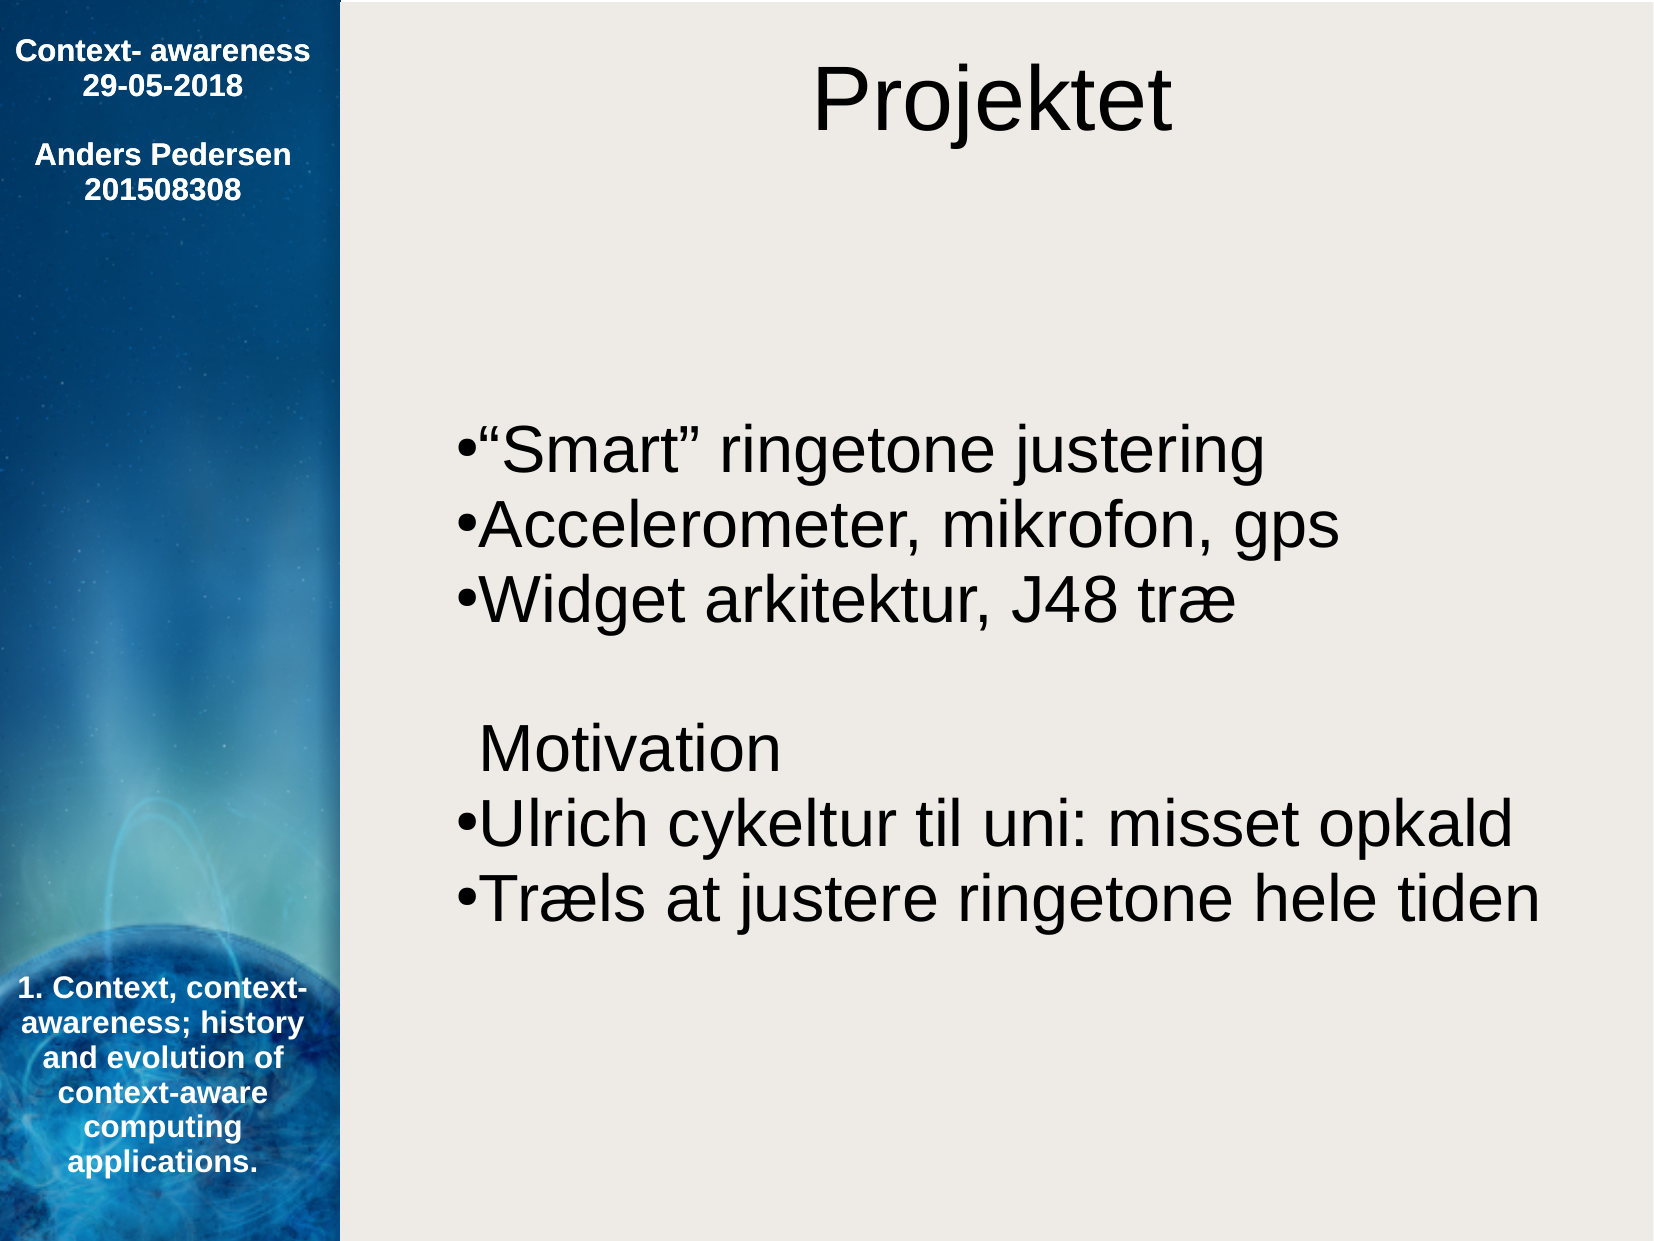

“Smart” ringetone justering
Accelerometer, mikrofon, gps
Widget arkitektur, J48 træ
Motivation
Ulrich cykeltur til uni: misset opkald
Træls at justere ringetone hele tiden
Context- awareness
29-05-2018
Anders Pedersen
201508308
Context- awareness
29-05-2018
Anders Pedersen
201508308
1. Context, context-awareness; history and evolution of context-aware computing applications.
Projektet
# Agenda